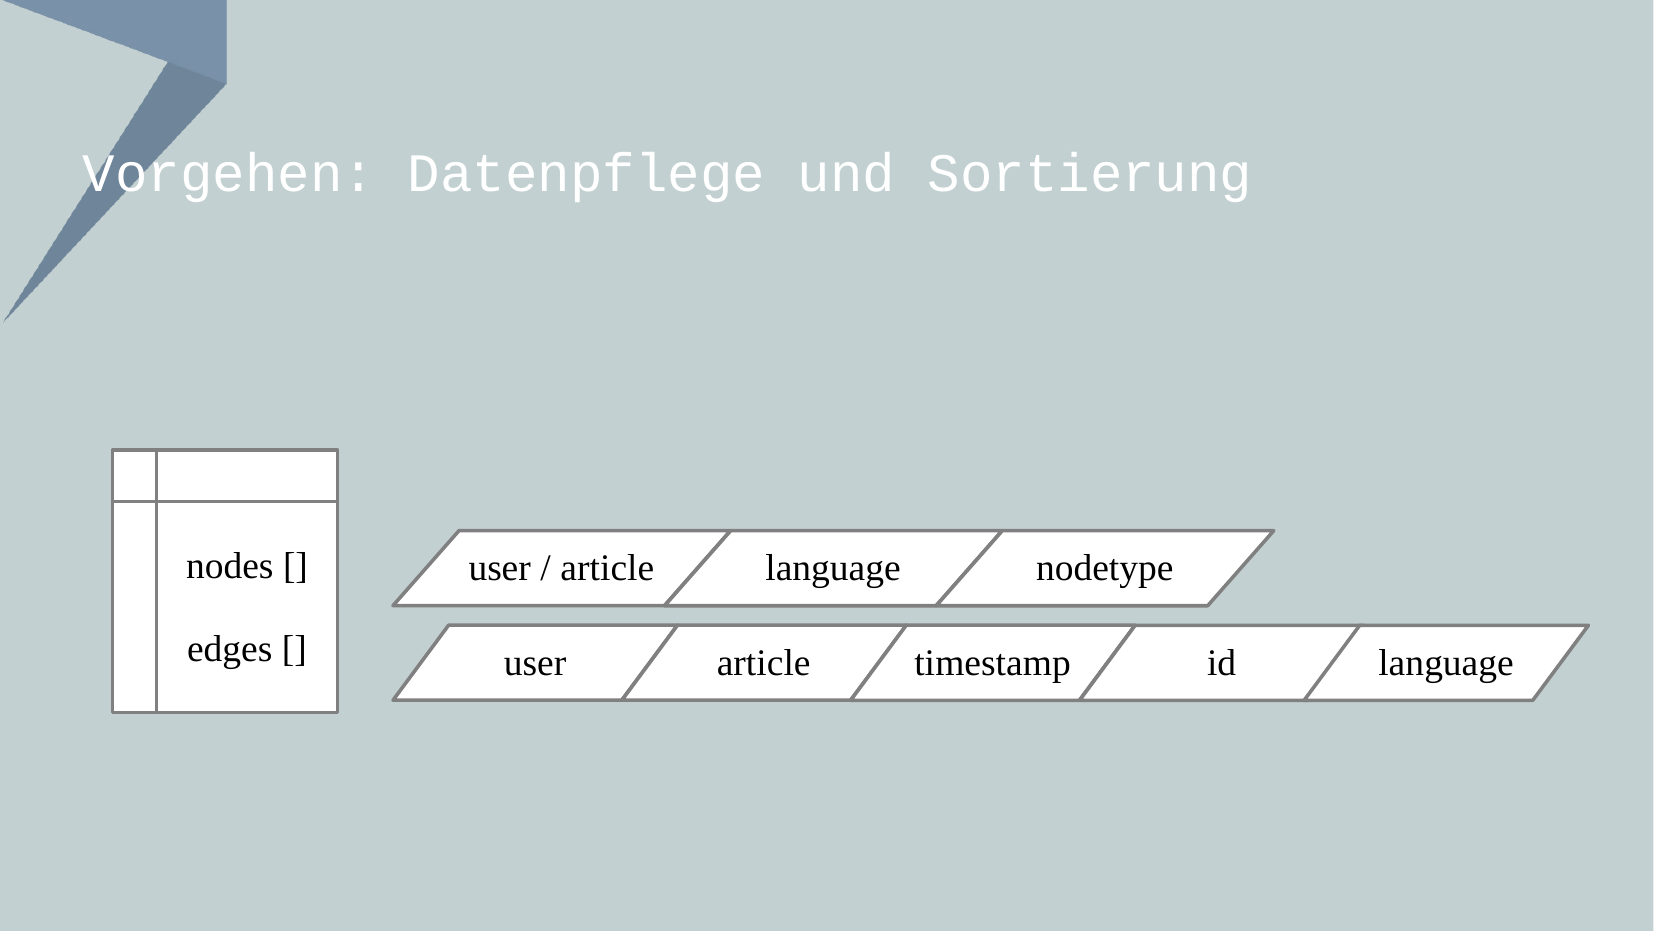

# Vorgehen: Datenpflege und Sortierung
nodes []
edges []
user / article
language
nodetype
user
article
timestamp
id
language